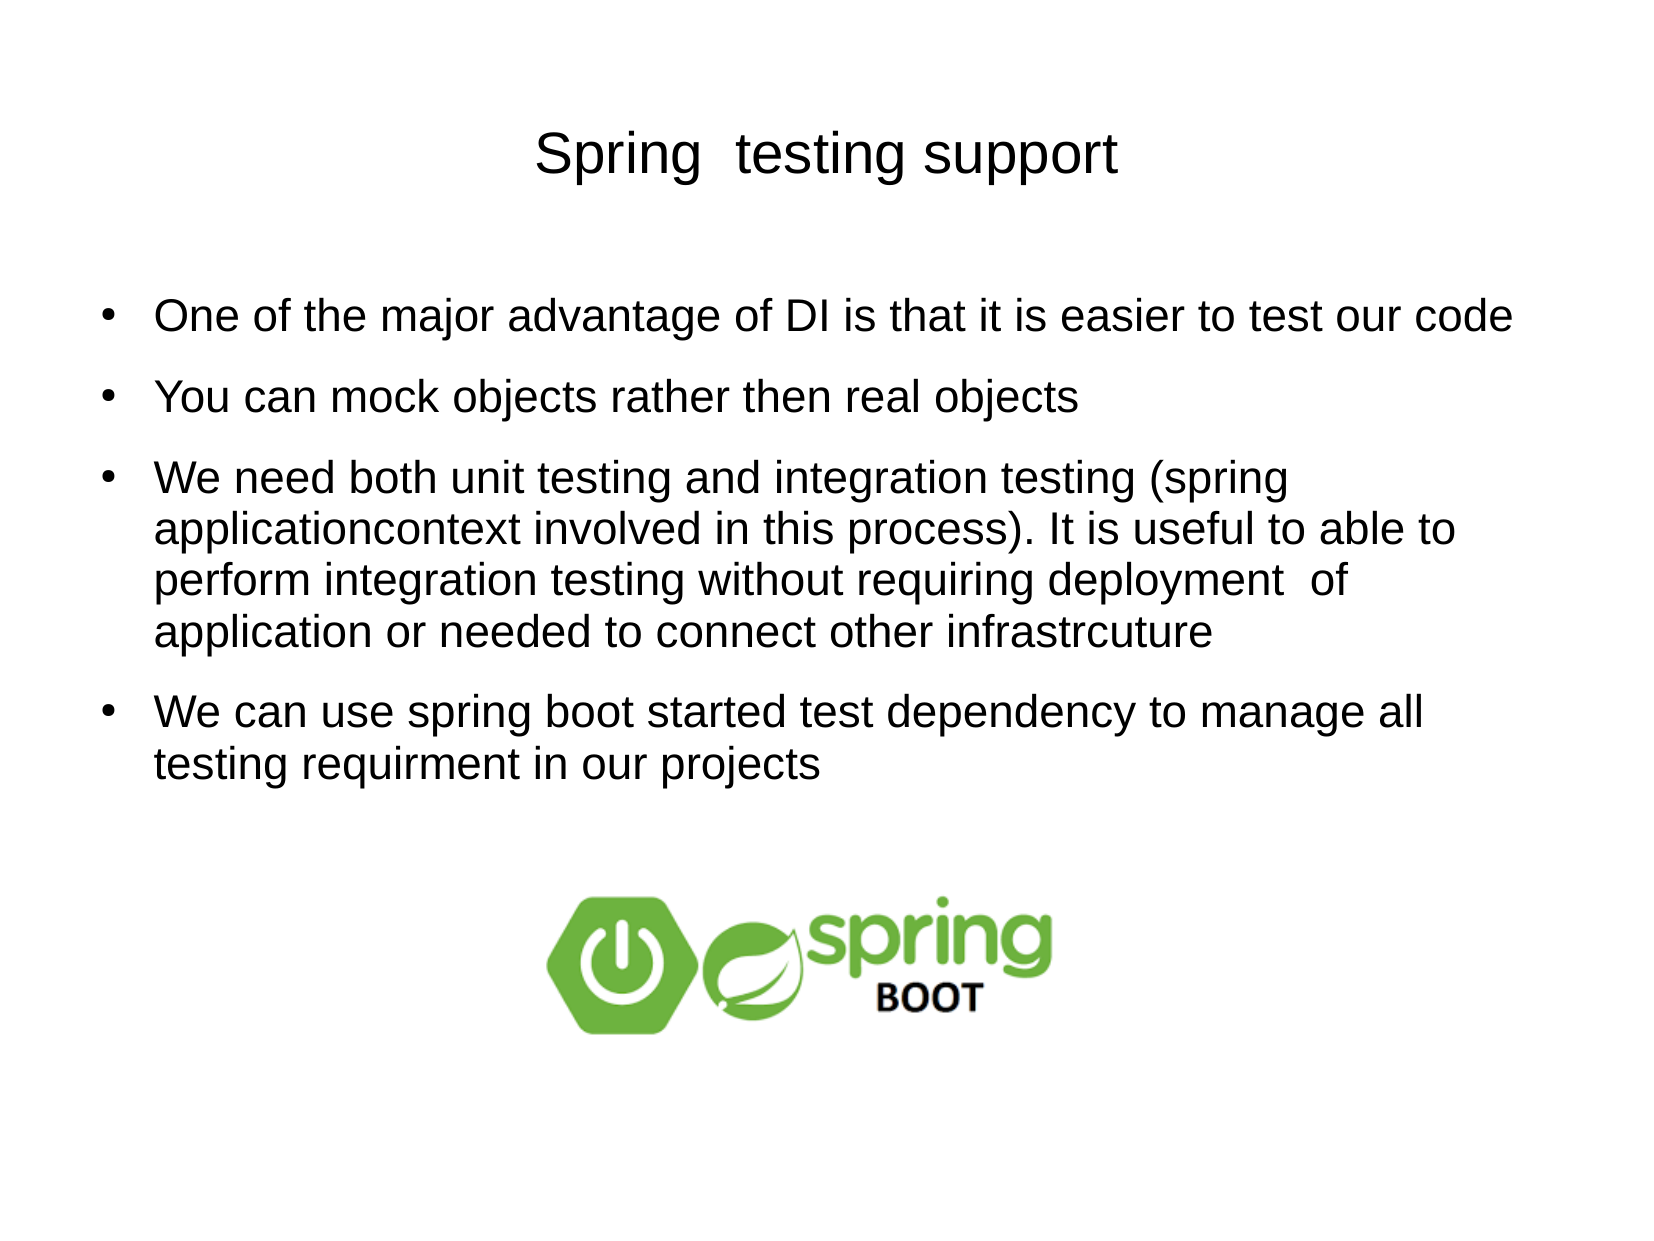

# Spring testing support
One of the major advantage of DI is that it is easier to test our code
You can mock objects rather then real objects
We need both unit testing and integration testing (spring applicationcontext involved in this process). It is useful to able to perform integration testing without requiring deployment of application or needed to connect other infrastrcuture
We can use spring boot started test dependency to manage all testing requirment in our projects